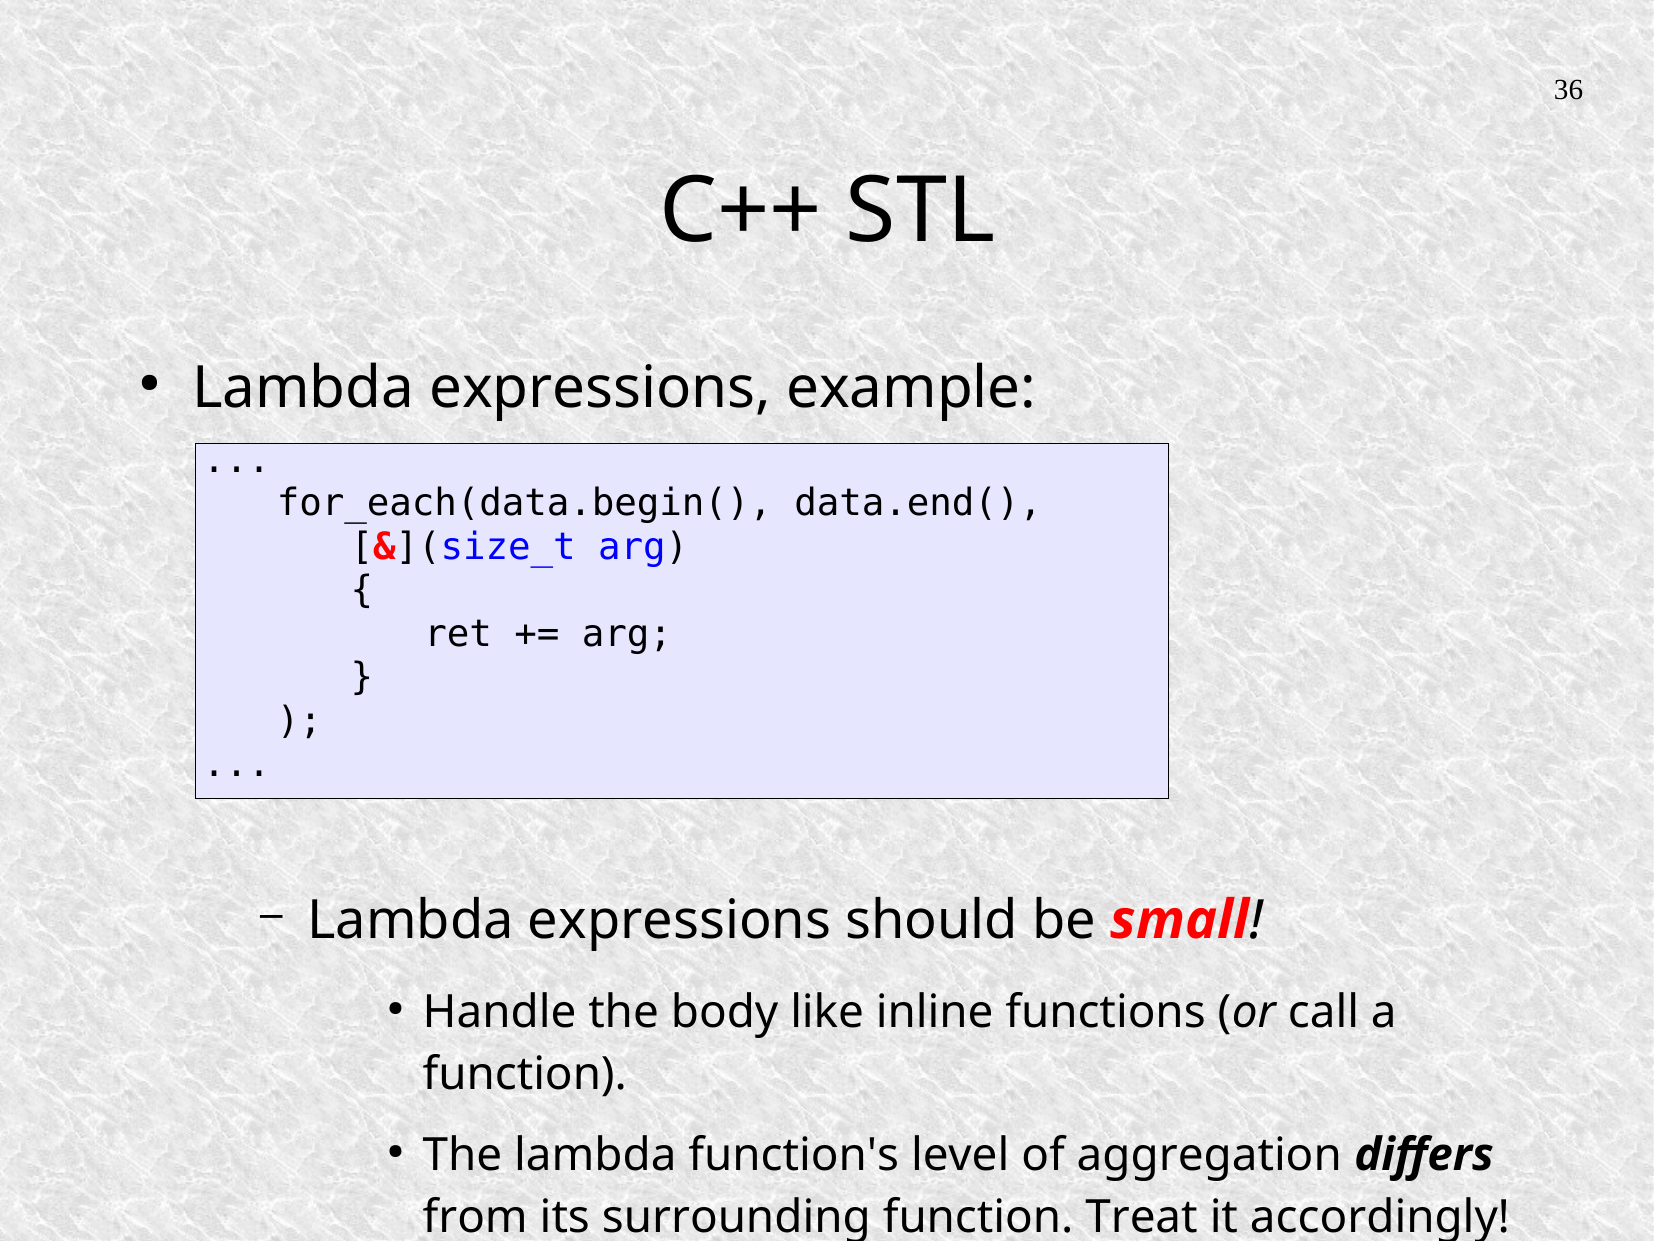

36
# C++ STL
Lambda expressions, example:
Lambda expressions should be small!
Handle the body like inline functions (or call a function).
The lambda function's level of aggregation differs from its surrounding function. Treat it accordingly!
...
	for_each(data.begin(), data.end(),
		[&](size_t arg)
		{
 			ret += arg;
		}
	);
...